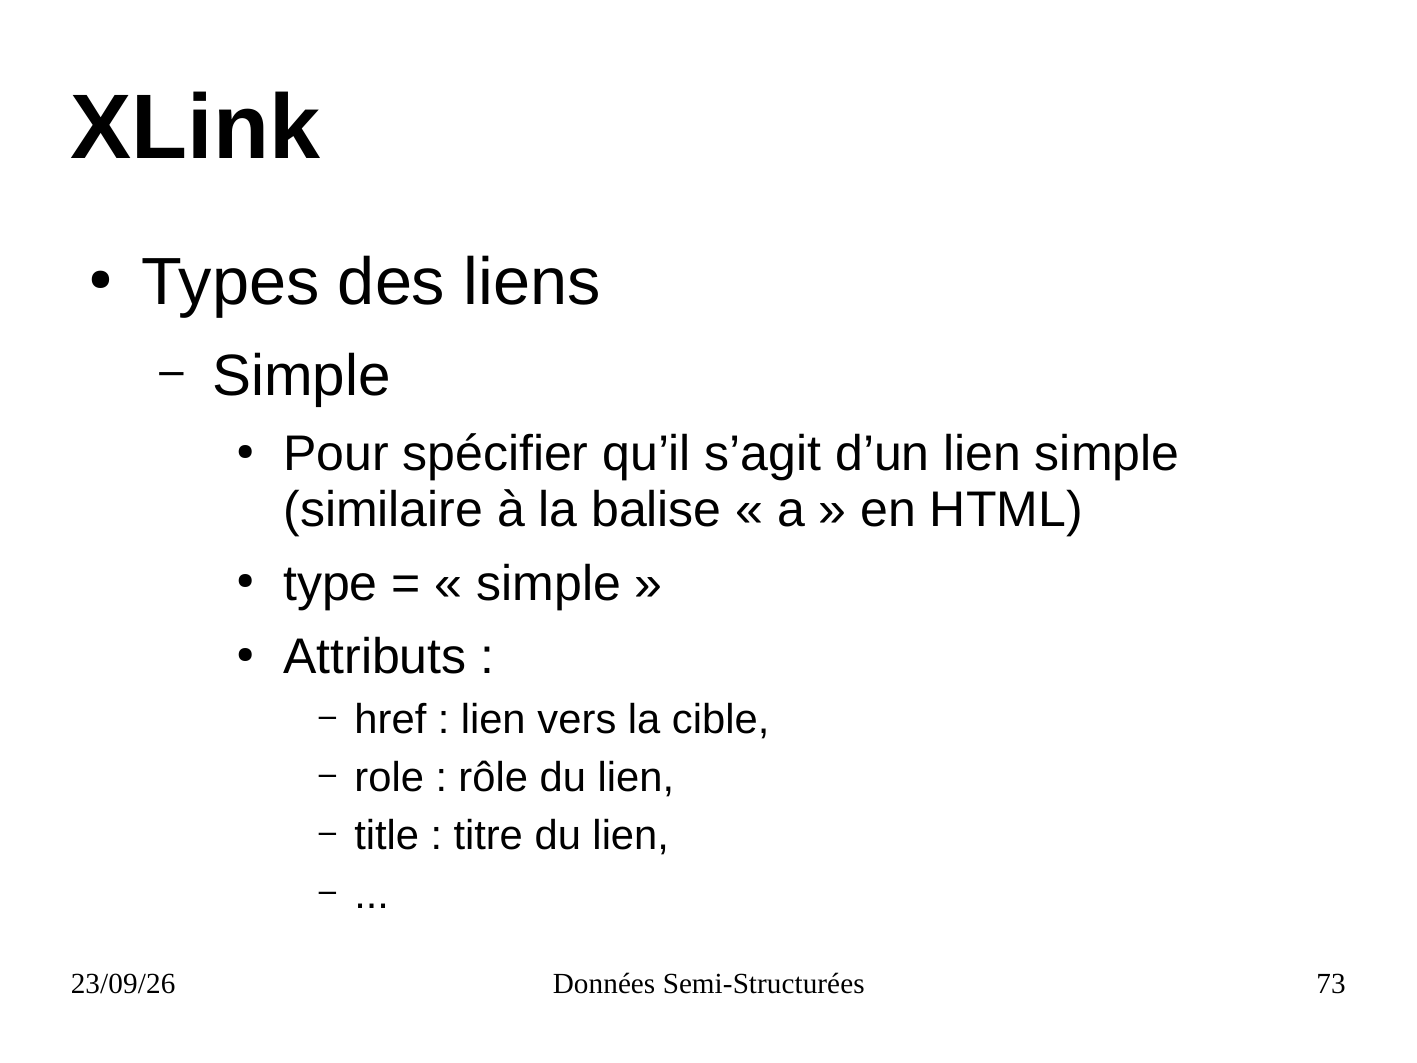

# XLink
Types des liens
Simple
Pour spécifier qu’il s’agit d’un lien simple (similaire à la balise « a » en HTML)
type = « simple »
Attributs :
href : lien vers la cible,
role : rôle du lien,
title : titre du lien,
...
Données Semi-Structurées
73